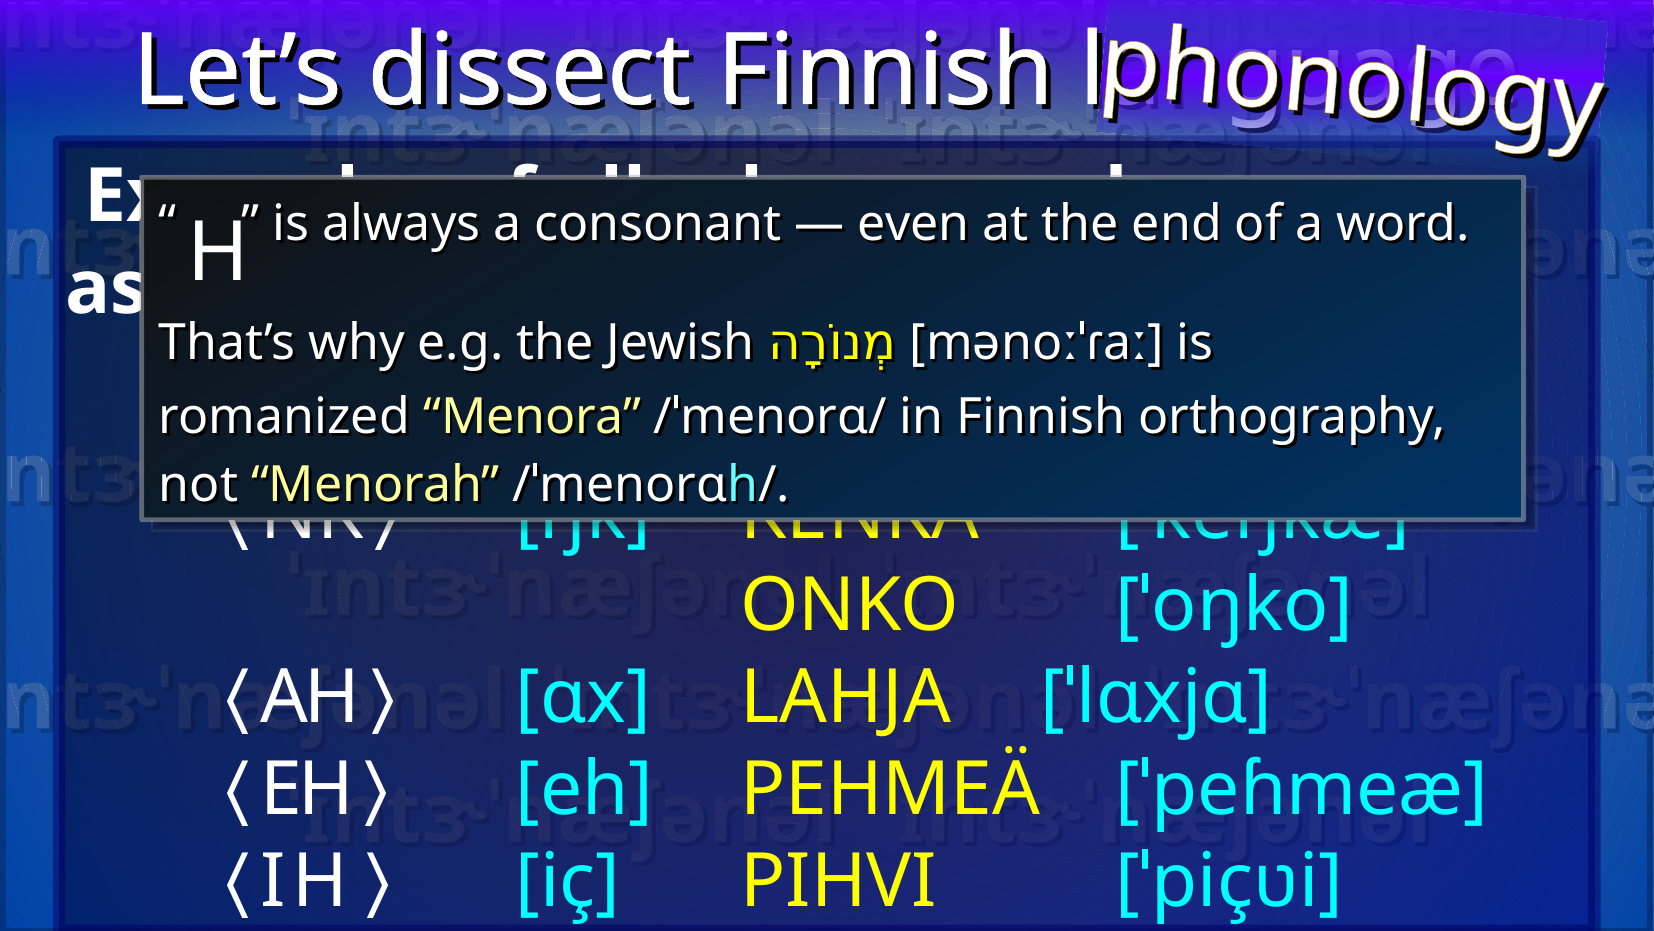

# Let’s dissect Finnish language
phonology
ˈɪntɝˈnæʃənəl ˈɪntɝˈnæʃənəl ˈɪntɝˈnæʃənəl
 ˈɪntɝˈnæʃənəl ˈɪntɝˈnæʃənəl
ˈɪntɝˈnæʃənəl ˈɪntɝˈnæʃənəl ˈɪntɝˈnæʃənəl
 ˈɪntɝˈnæʃənəl ˈɪntɝˈnæʃənəl
ˈɪntɝˈnæʃənəl ˈɪntɝˈnæʃənəl ˈɪntɝˈnæʃənəl
 ˈɪntɝˈnæʃənəl ˈɪntɝˈnæʃənəl
ˈɪntɝˈnæʃənəl ˈɪntɝˈnæʃənəl ˈɪntɝˈnæʃənəl
 ˈɪntɝˈnæʃənəl ˈɪntɝˈnæʃənəl
 Examples of allophones and assimilation
		⟨NP⟩		[mp]	KUNPA		[ˈkumpɑ]
		⟨NK⟩		[ŋk]		KENKÄ		[ˈkeŋkæ]
									ONKO			[ˈoŋko]
		⟨AH⟩		[ɑx]		LAHJA		[ˈlɑxjɑ]
		⟨EH⟩		[eh]		PEHMEÄ	[ˈpeɦmeæ]
		⟨IH⟩		[iç]		PIHVI			[ˈpiçʋi]
“ ” is always a consonant — even at the end of a word.
That’s why e.g. the Jewish מְנוֹרָה‬ [mənoːˈɾaː] is
romanized “Menora” /ˈmenorɑ/ in Finnish orthography,
not “Menorah” /ˈmenorɑh/.
H